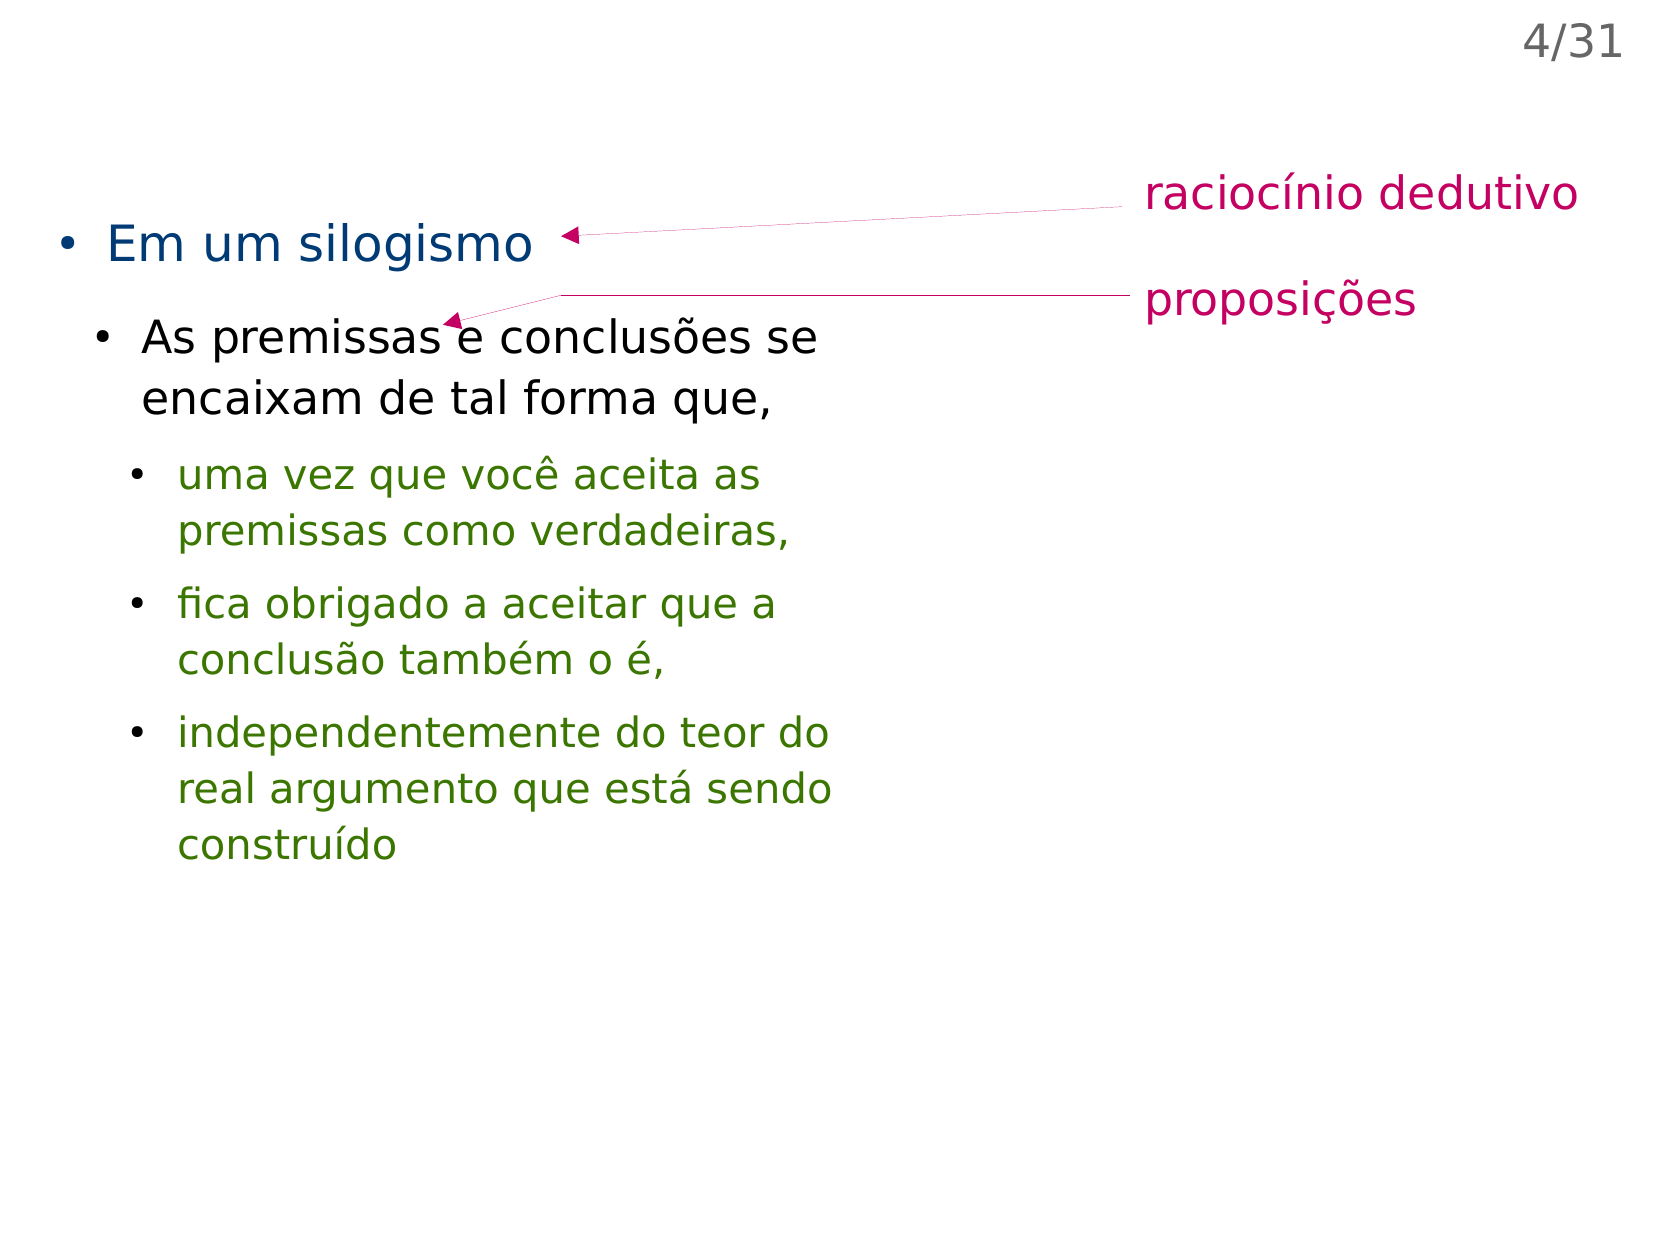

4
#
raciocínio dedutivo
proposições
Em um silogismo
As premissas e conclusões se encaixam de tal forma que,
uma vez que você aceita as premissas como verdadeiras,
fica obrigado a aceitar que a conclusão também o é,
independentemente do teor do real argumento que está sendo construído